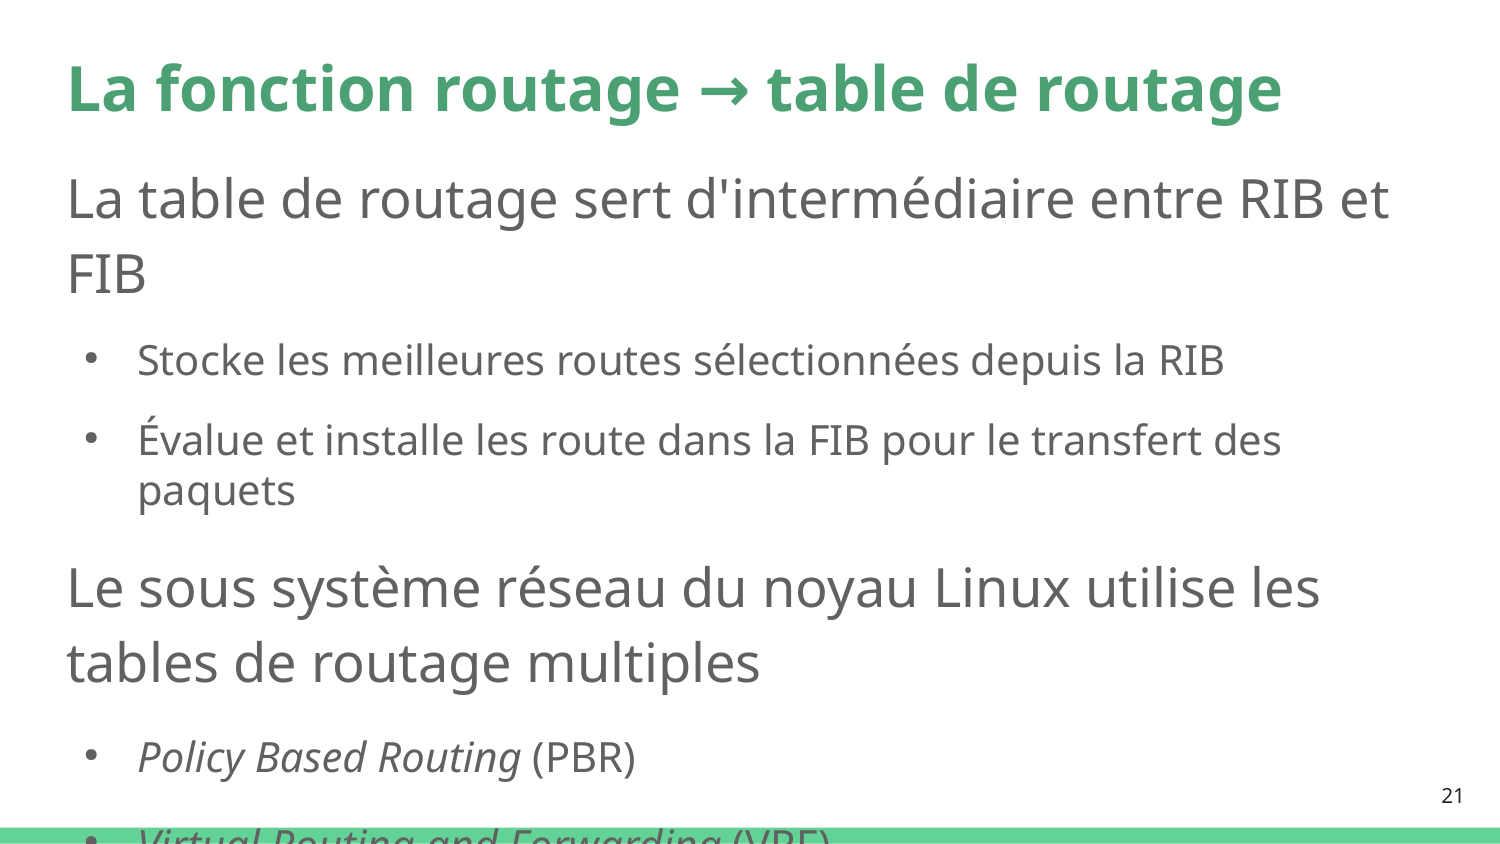

# La fonction routage → table de routage
La table de routage sert d'intermédiaire entre RIB et FIB
Stocke les meilleures routes sélectionnées depuis la RIB
Évalue et installe les route dans la FIB pour le transfert des paquets
Le sous système réseau du noyau Linux utilise les tables de routage multiples
Policy Based Routing (PBR)
Virtual Routing and Forwarding (VRF)